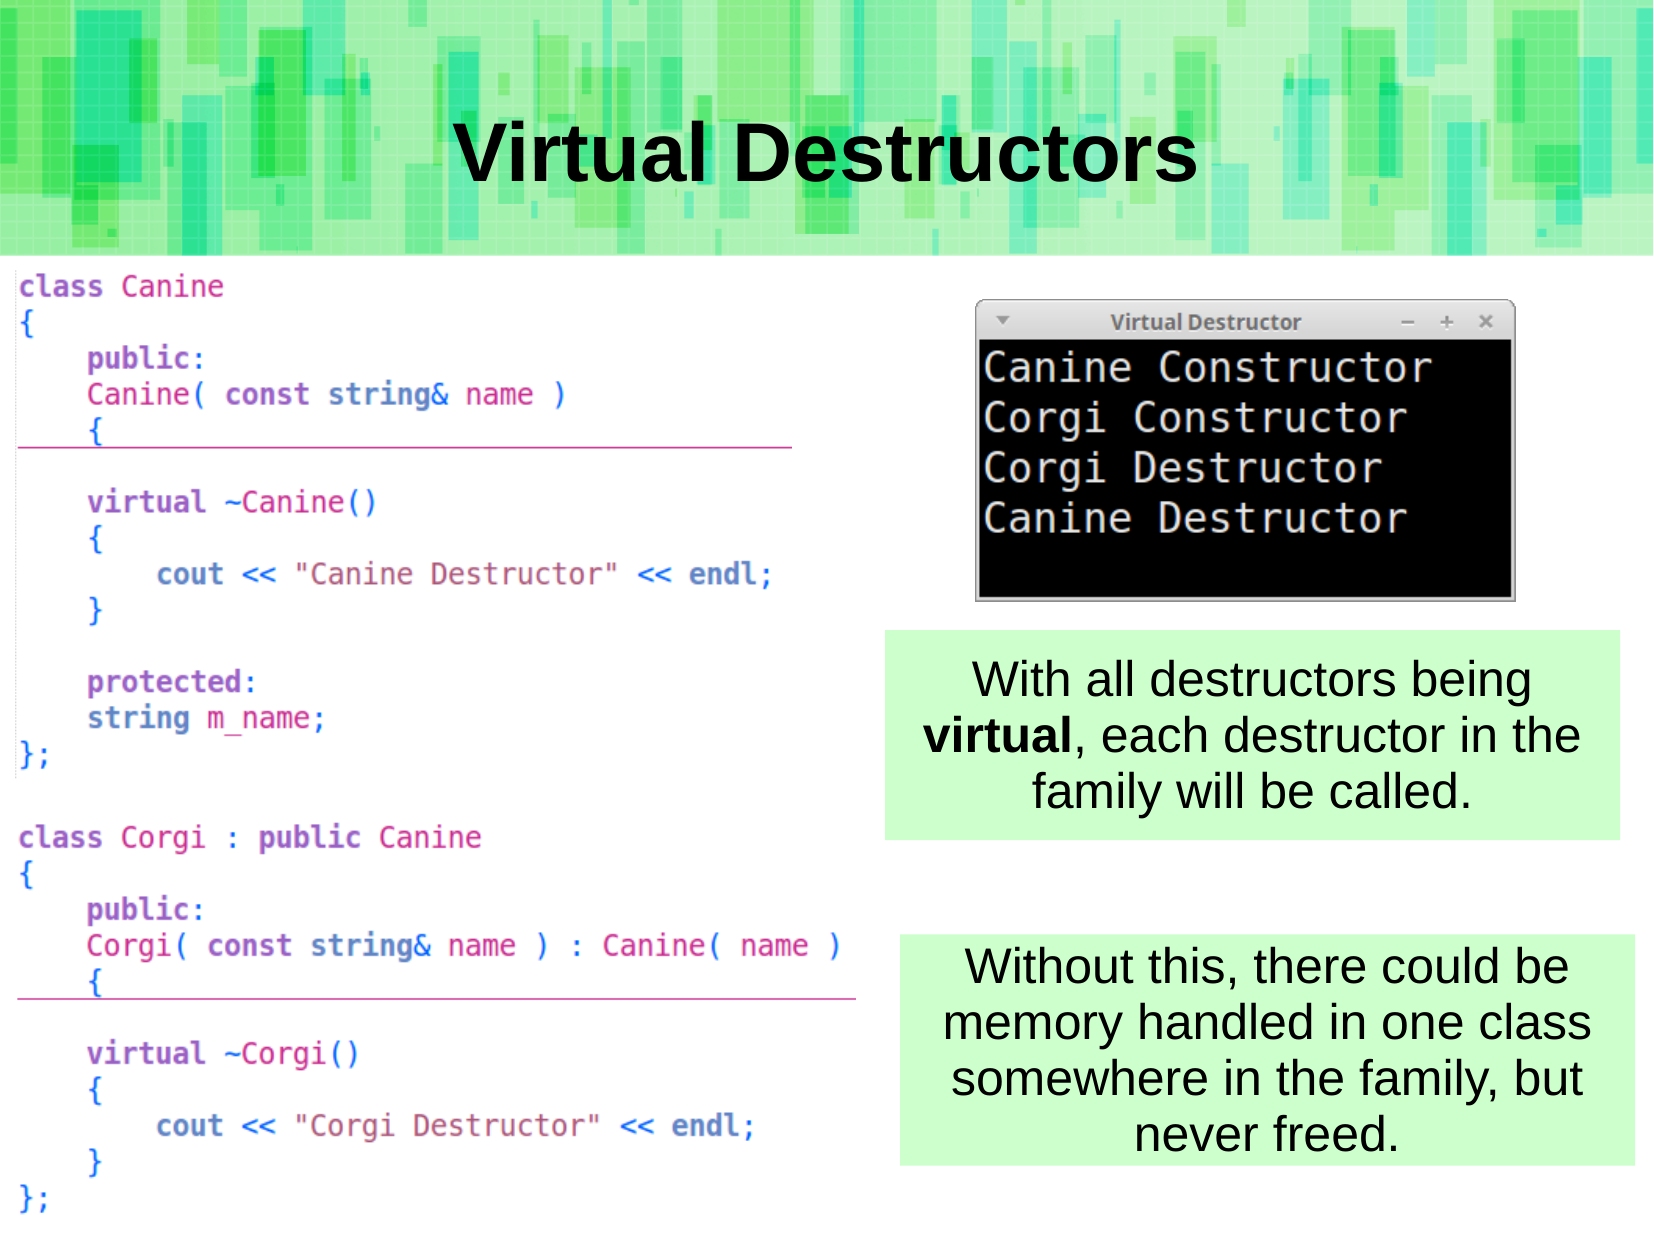

# Virtual Destructors
With all destructors being virtual, each destructor in the family will be called.
Without this, there could be memory handled in one class somewhere in the family, but never freed.